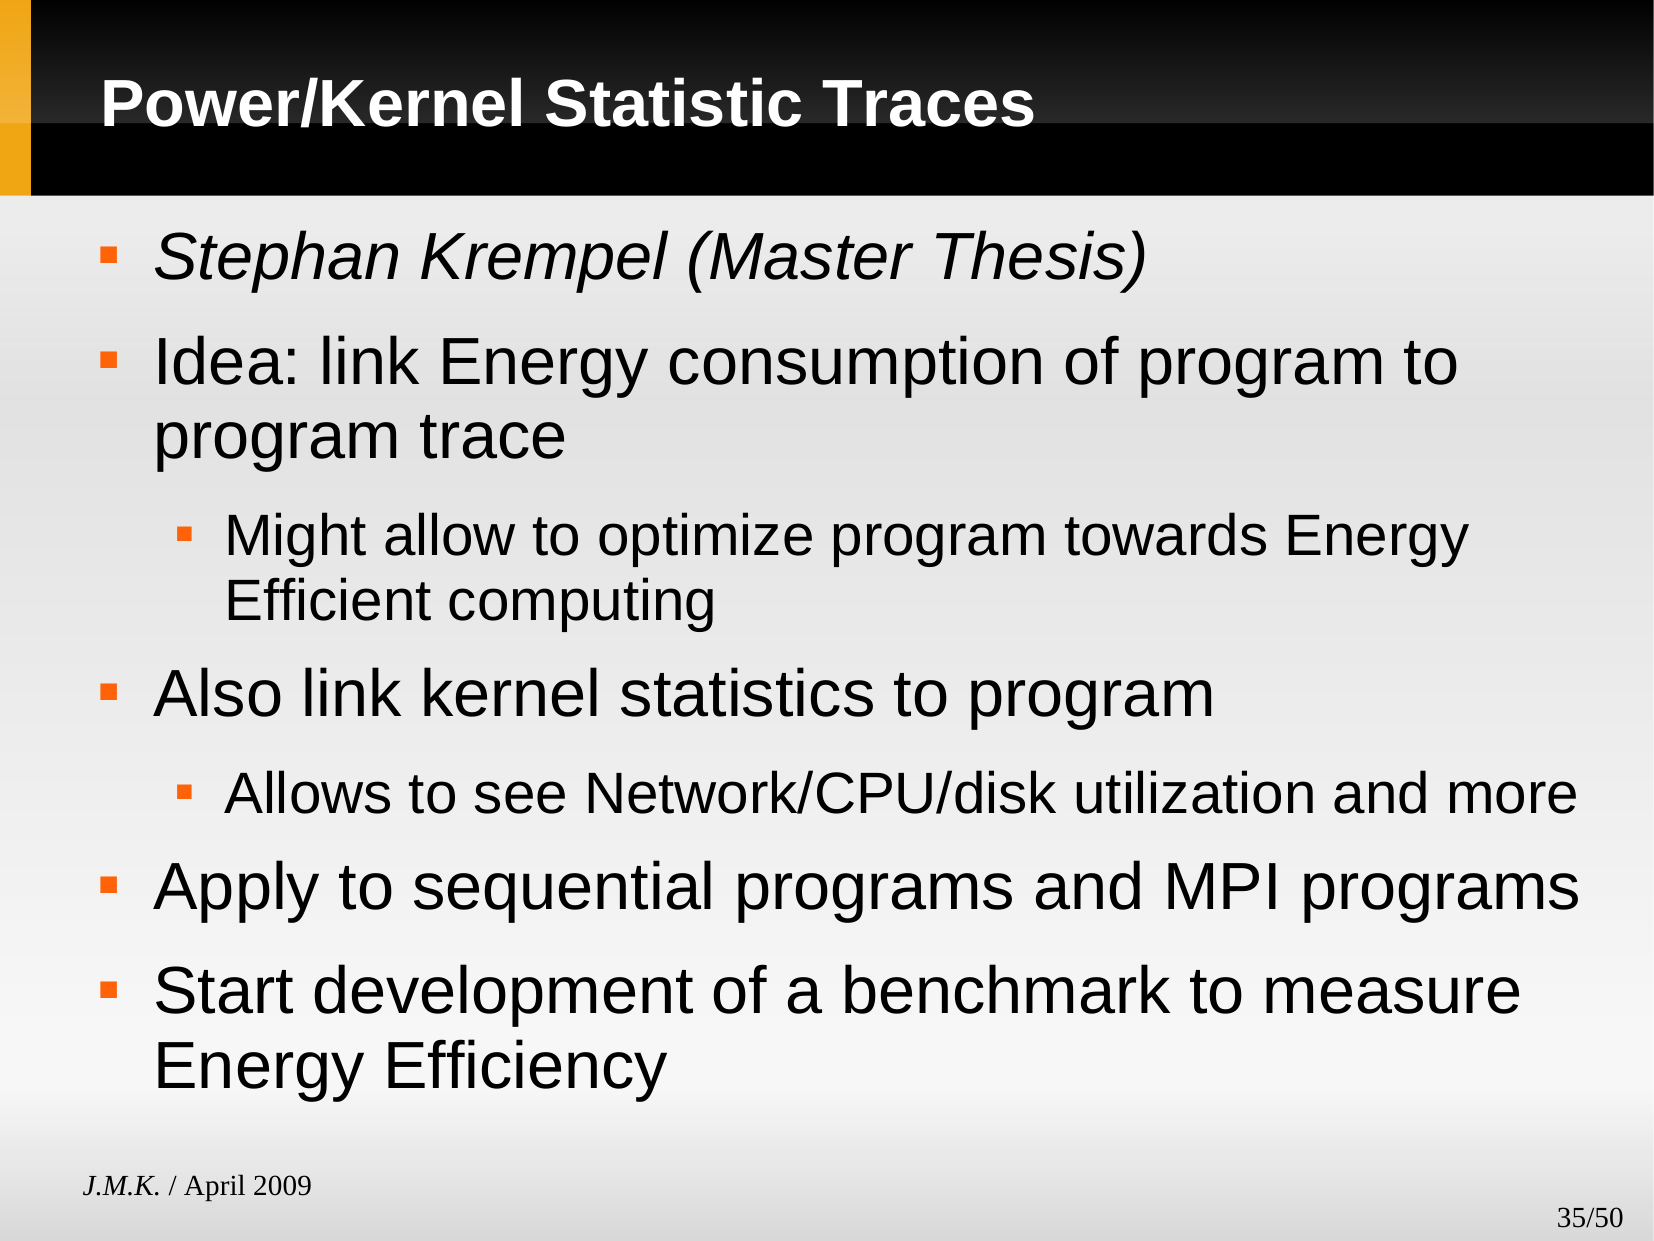

# Power/Kernel Statistic Traces
Stephan Krempel (Master Thesis)
Idea: link Energy consumption of program to program trace
Might allow to optimize program towards Energy Efficient computing
Also link kernel statistics to program
Allows to see Network/CPU/disk utilization and more
Apply to sequential programs and MPI programs
Start development of a benchmark to measure Energy Efficiency